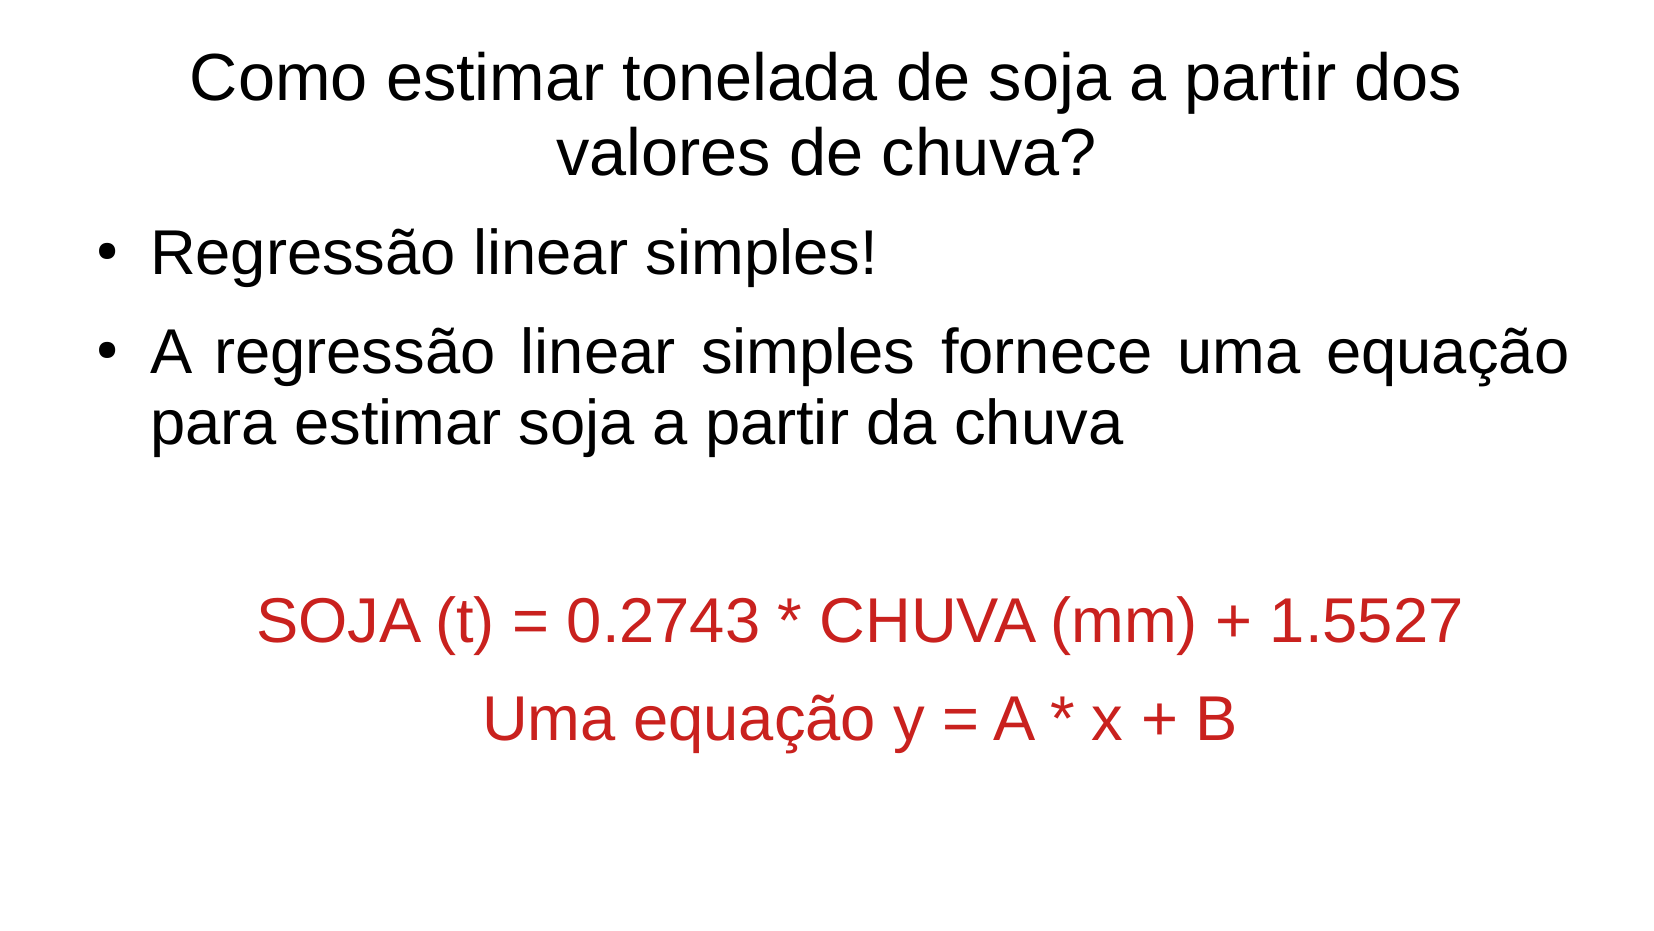

# Como estimar tonelada de soja a partir dos valores de chuva?
Regressão linear simples!
A regressão linear simples fornece uma equação para estimar soja a partir da chuva
SOJA (t) = 0.2743 * CHUVA (mm) + 1.5527
Uma equação y = A * x + B